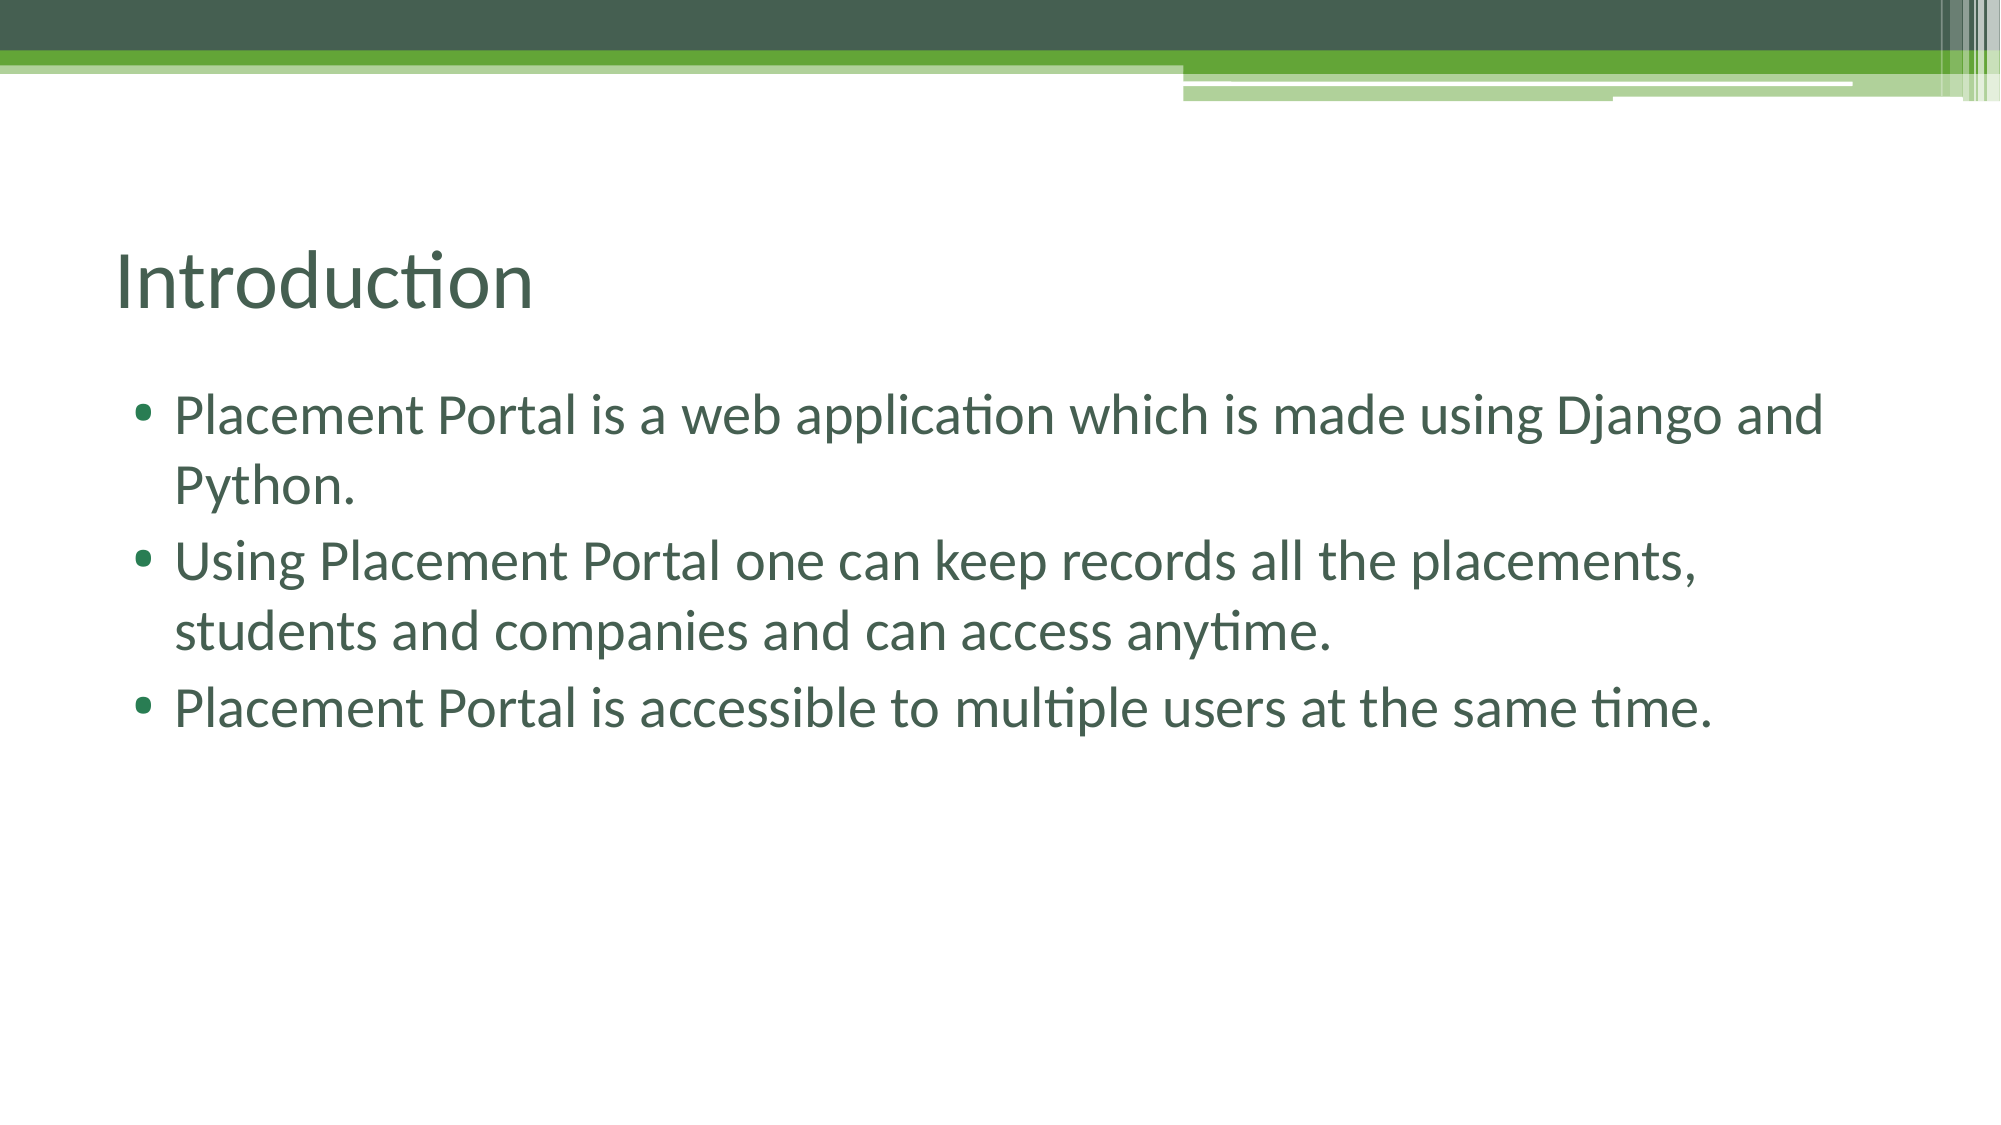

# Introduction
Placement Portal is a web application which is made using Django and Python.
Using Placement Portal one can keep records all the placements, students and companies and can access anytime.
Placement Portal is accessible to multiple users at the same time.